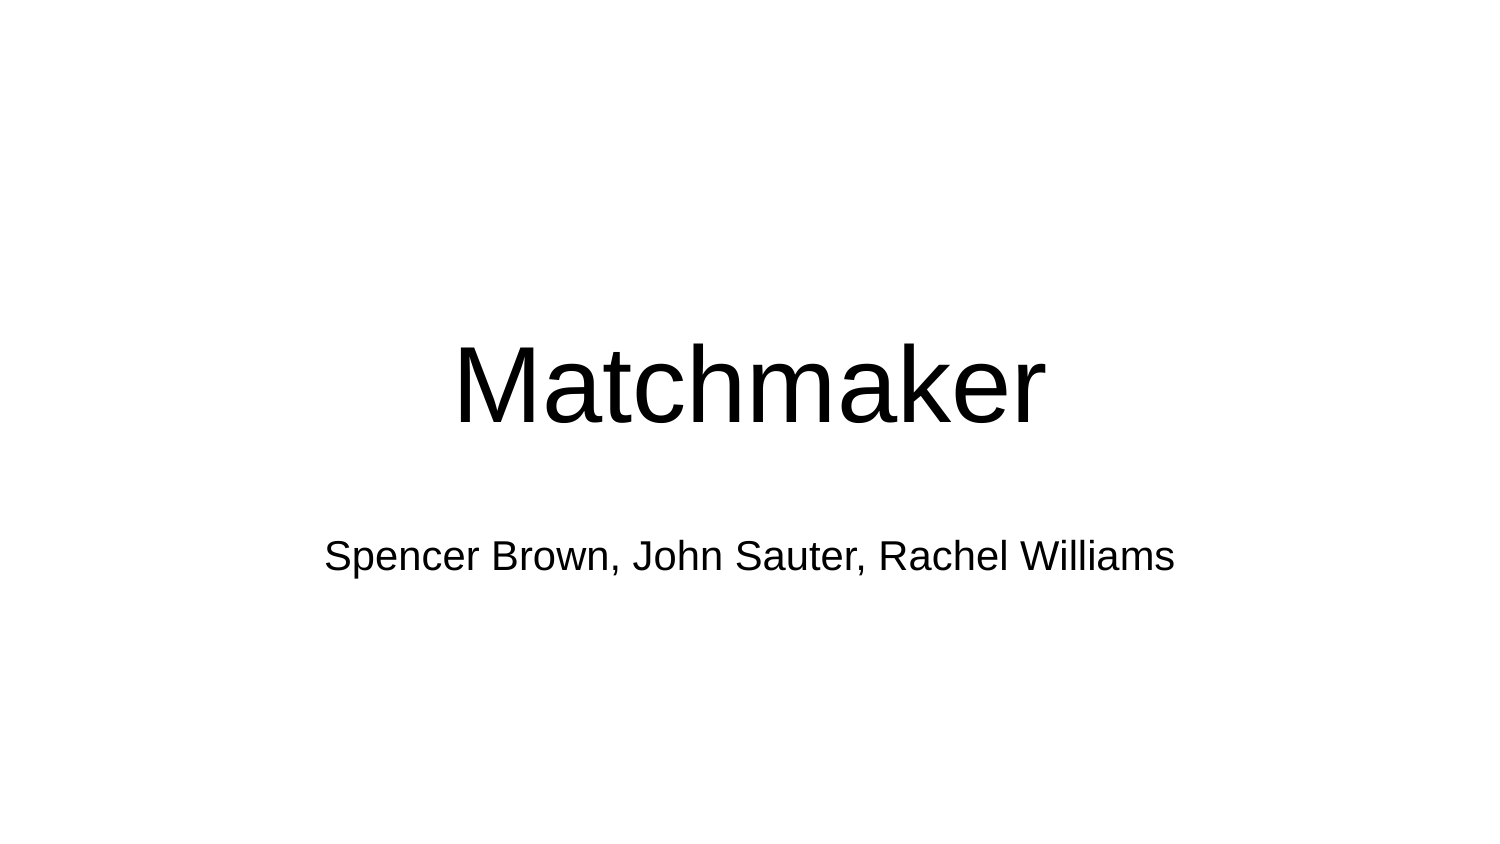

# Matchmaker
MAKE A COPY!
Spencer Brown, John Sauter, Rachel Williams